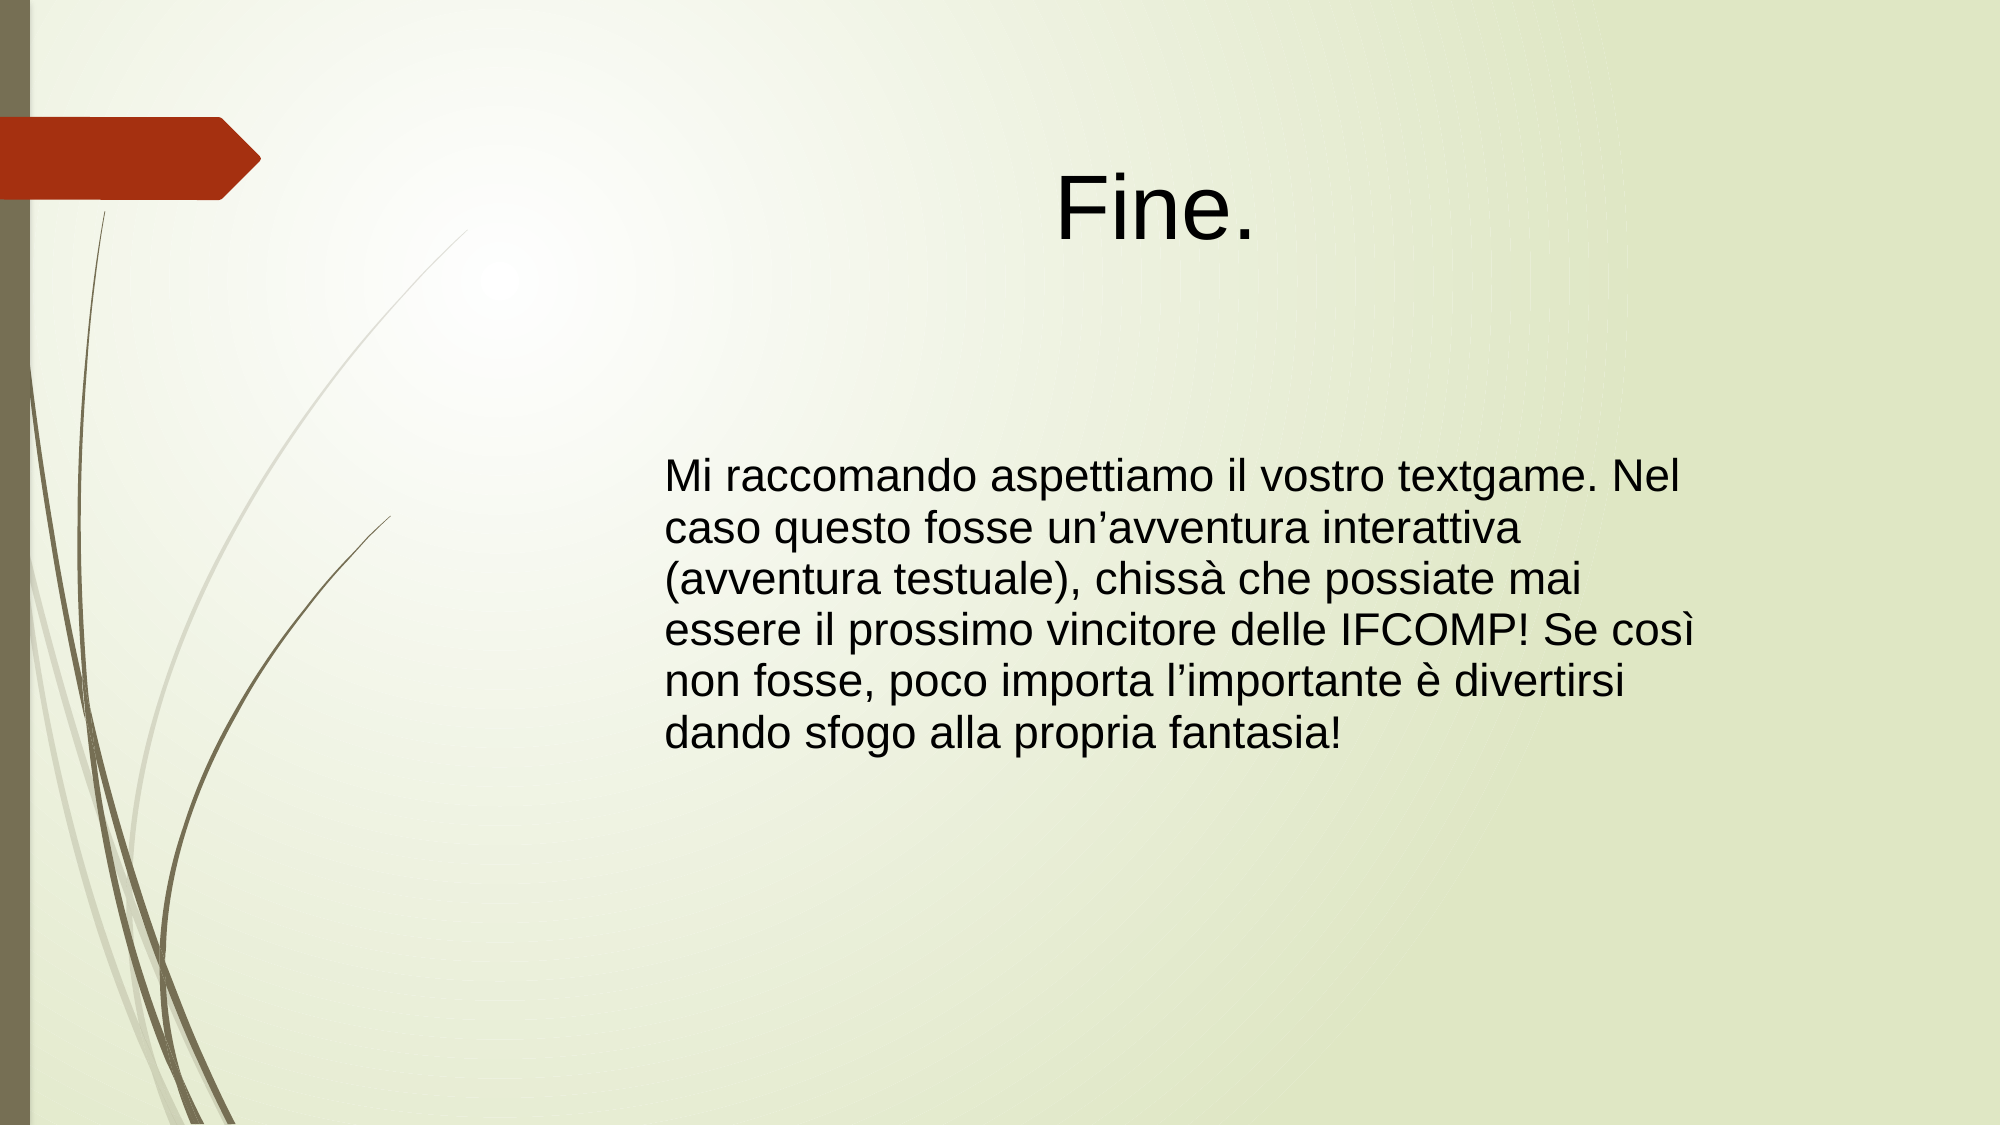

# Fine.
Mi raccomando aspettiamo il vostro textgame. Nel caso questo fosse un’avventura interattiva (avventura testuale), chissà che possiate mai essere il prossimo vincitore delle IFCOMP! Se così non fosse, poco importa l’importante è divertirsi dando sfogo alla propria fantasia!